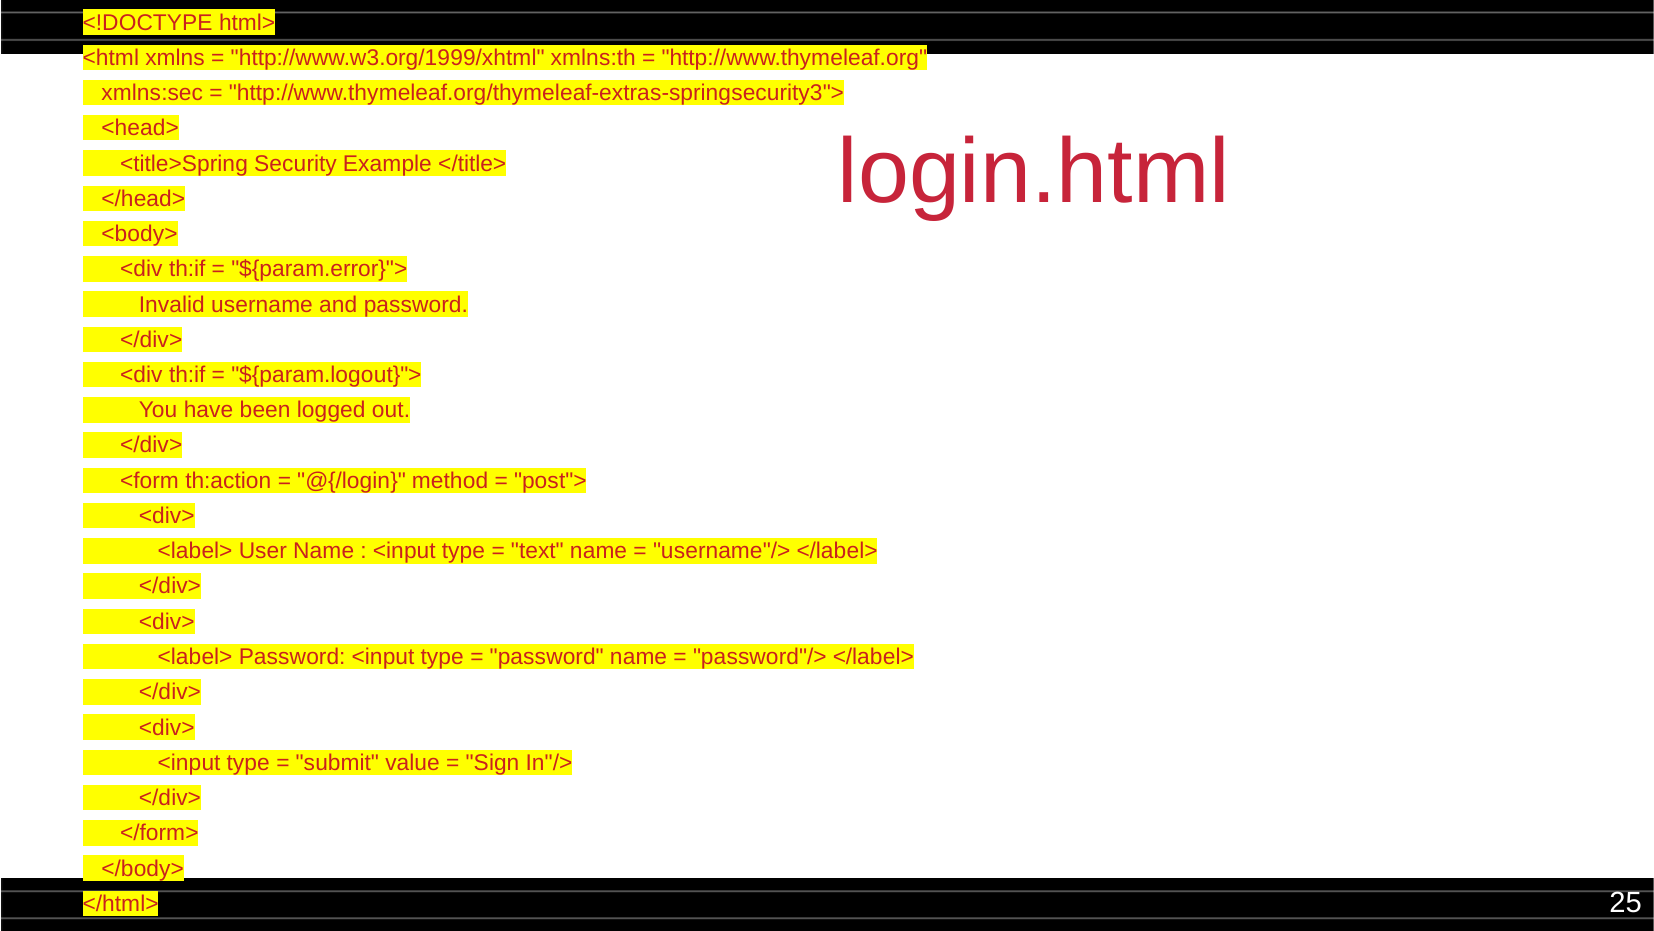

<!DOCTYPE html>
<html xmlns = "http://www.w3.org/1999/xhtml" xmlns:th = "http://www.thymeleaf.org"
 xmlns:sec = "http://www.thymeleaf.org/thymeleaf-extras-springsecurity3">
 <head>
 <title>Spring Security Example </title>
 </head>
 <body>
 <div th:if = "${param.error}">
 Invalid username and password.
 </div>
 <div th:if = "${param.logout}">
 You have been logged out.
 </div>
 <form th:action = "@{/login}" method = "post">
 <div>
 <label> User Name : <input type = "text" name = "username"/> </label>
 </div>
 <div>
 <label> Password: <input type = "password" name = "password"/> </label>
 </div>
 <div>
 <input type = "submit" value = "Sign In"/>
 </div>
 </form>
 </body>
</html>
# login.html